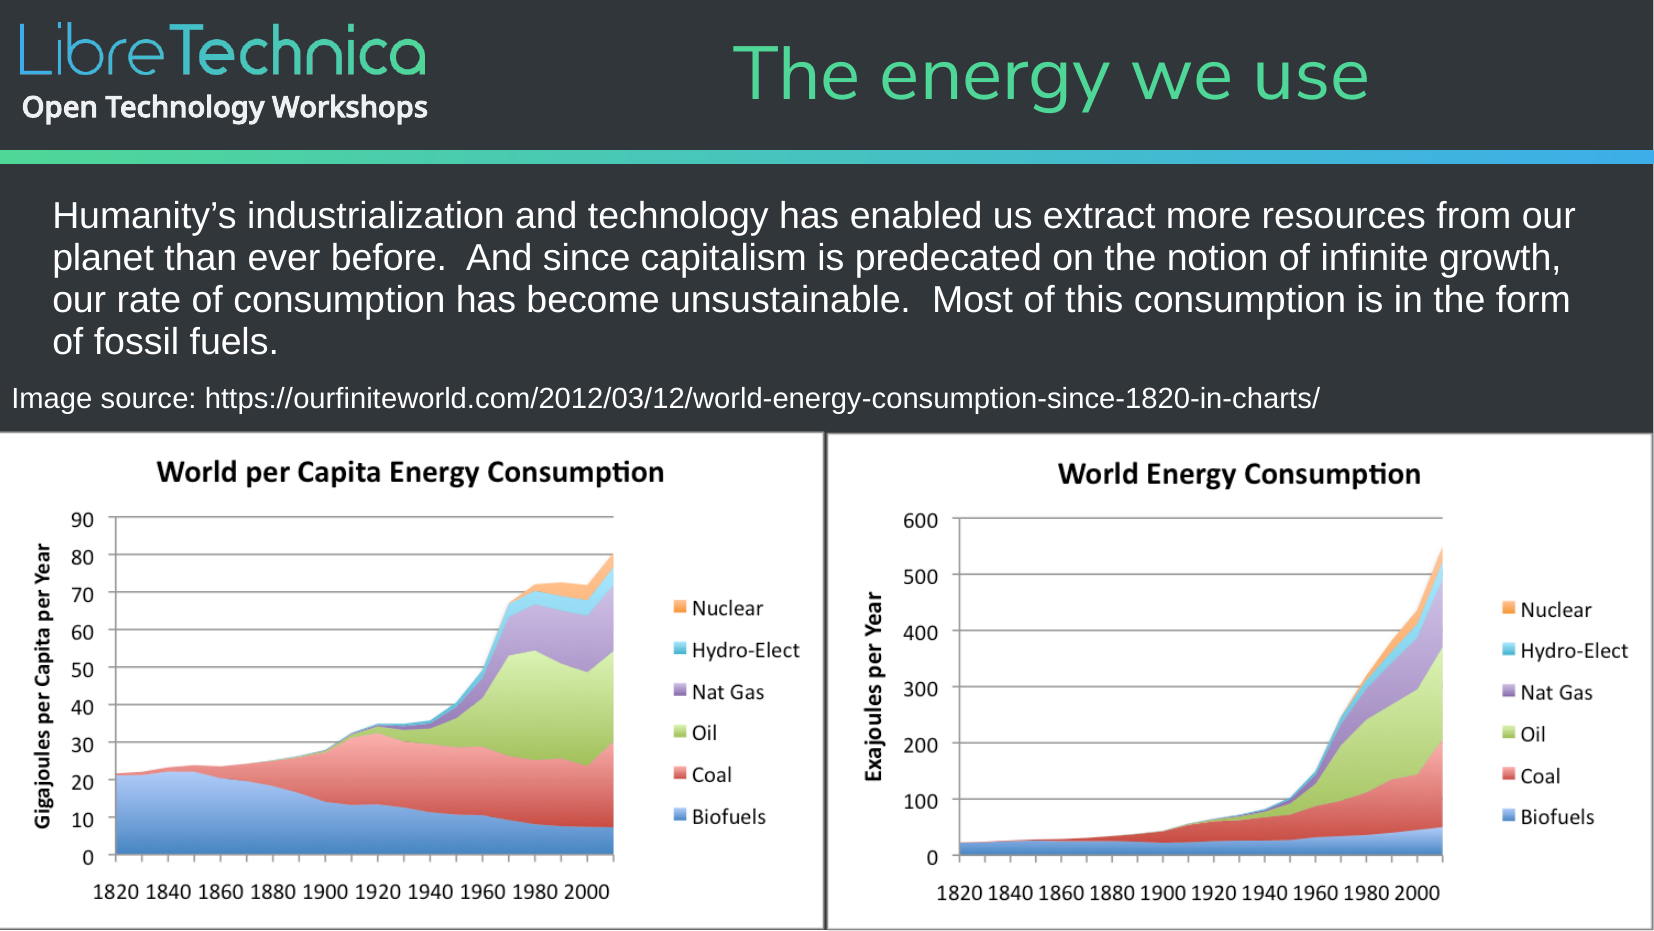

The energy we use
# Open Technology Workshops
Humanity’s industrialization and technology has enabled us extract more resources from our planet than ever before. And since capitalism is predecated on the notion of infinite growth, our rate of consumption has become unsustainable. Most of this consumption is in the form of fossil fuels.
Image source: https://ourfiniteworld.com/2012/03/12/world-energy-consumption-since-1820-in-charts/